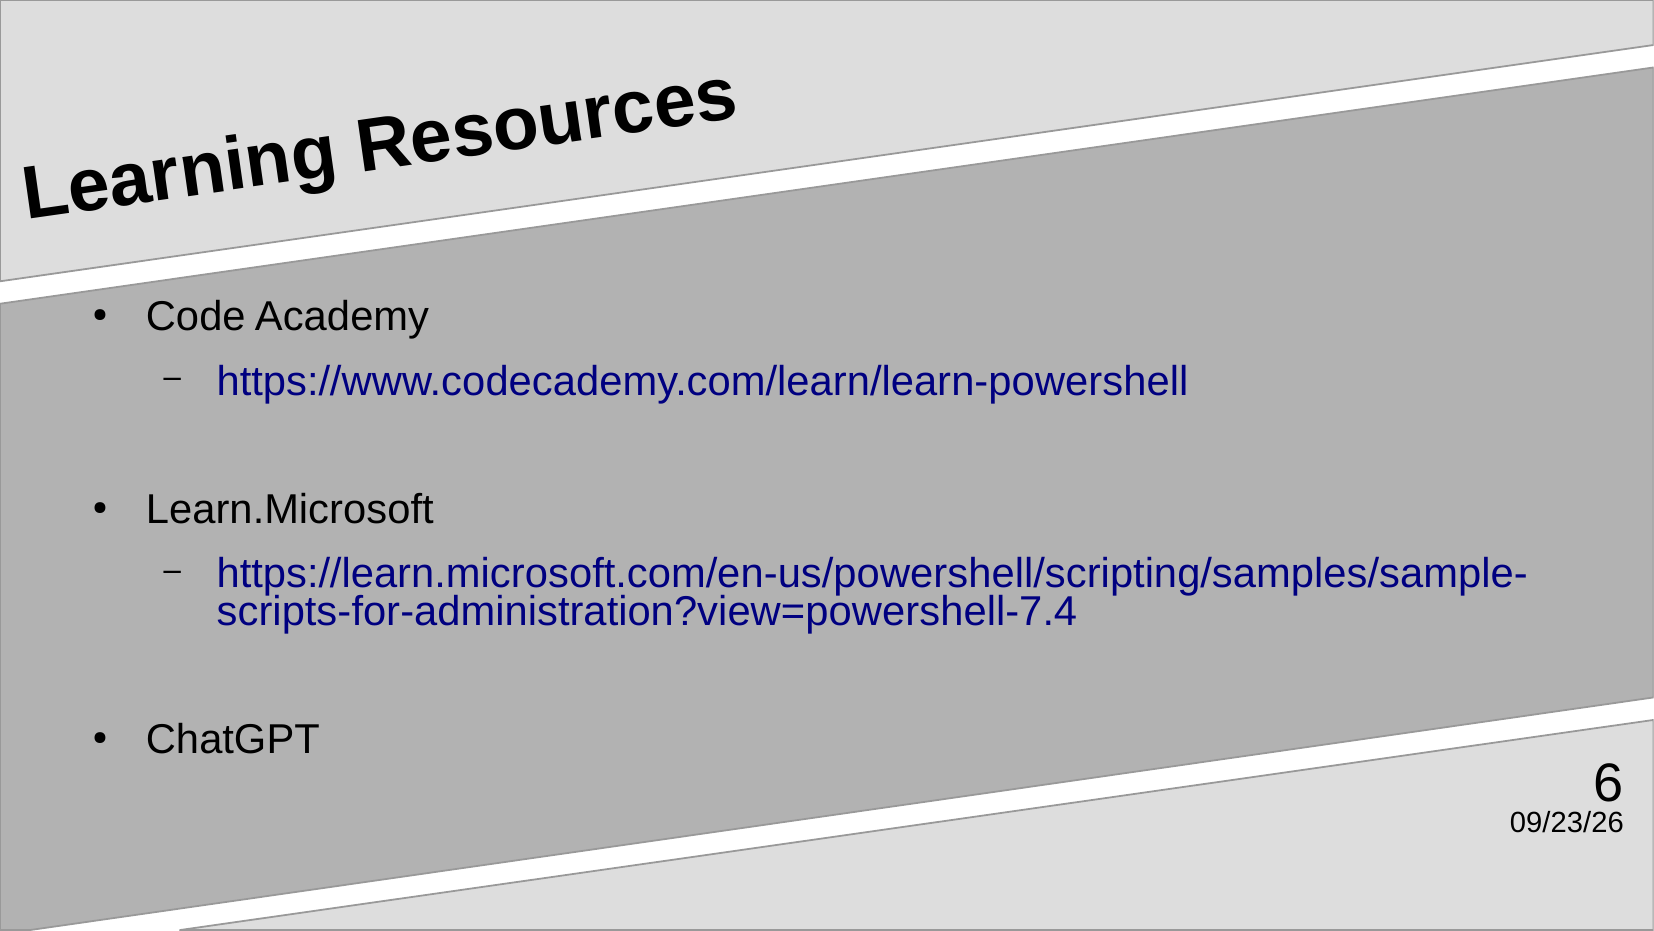

# Learning Resources
Code Academy
https://www.codecademy.com/learn/learn-powershell
Learn.Microsoft
https://learn.microsoft.com/en-us/powershell/scripting/samples/sample-scripts-for-administration?view=powershell-7.4
ChatGPT
6